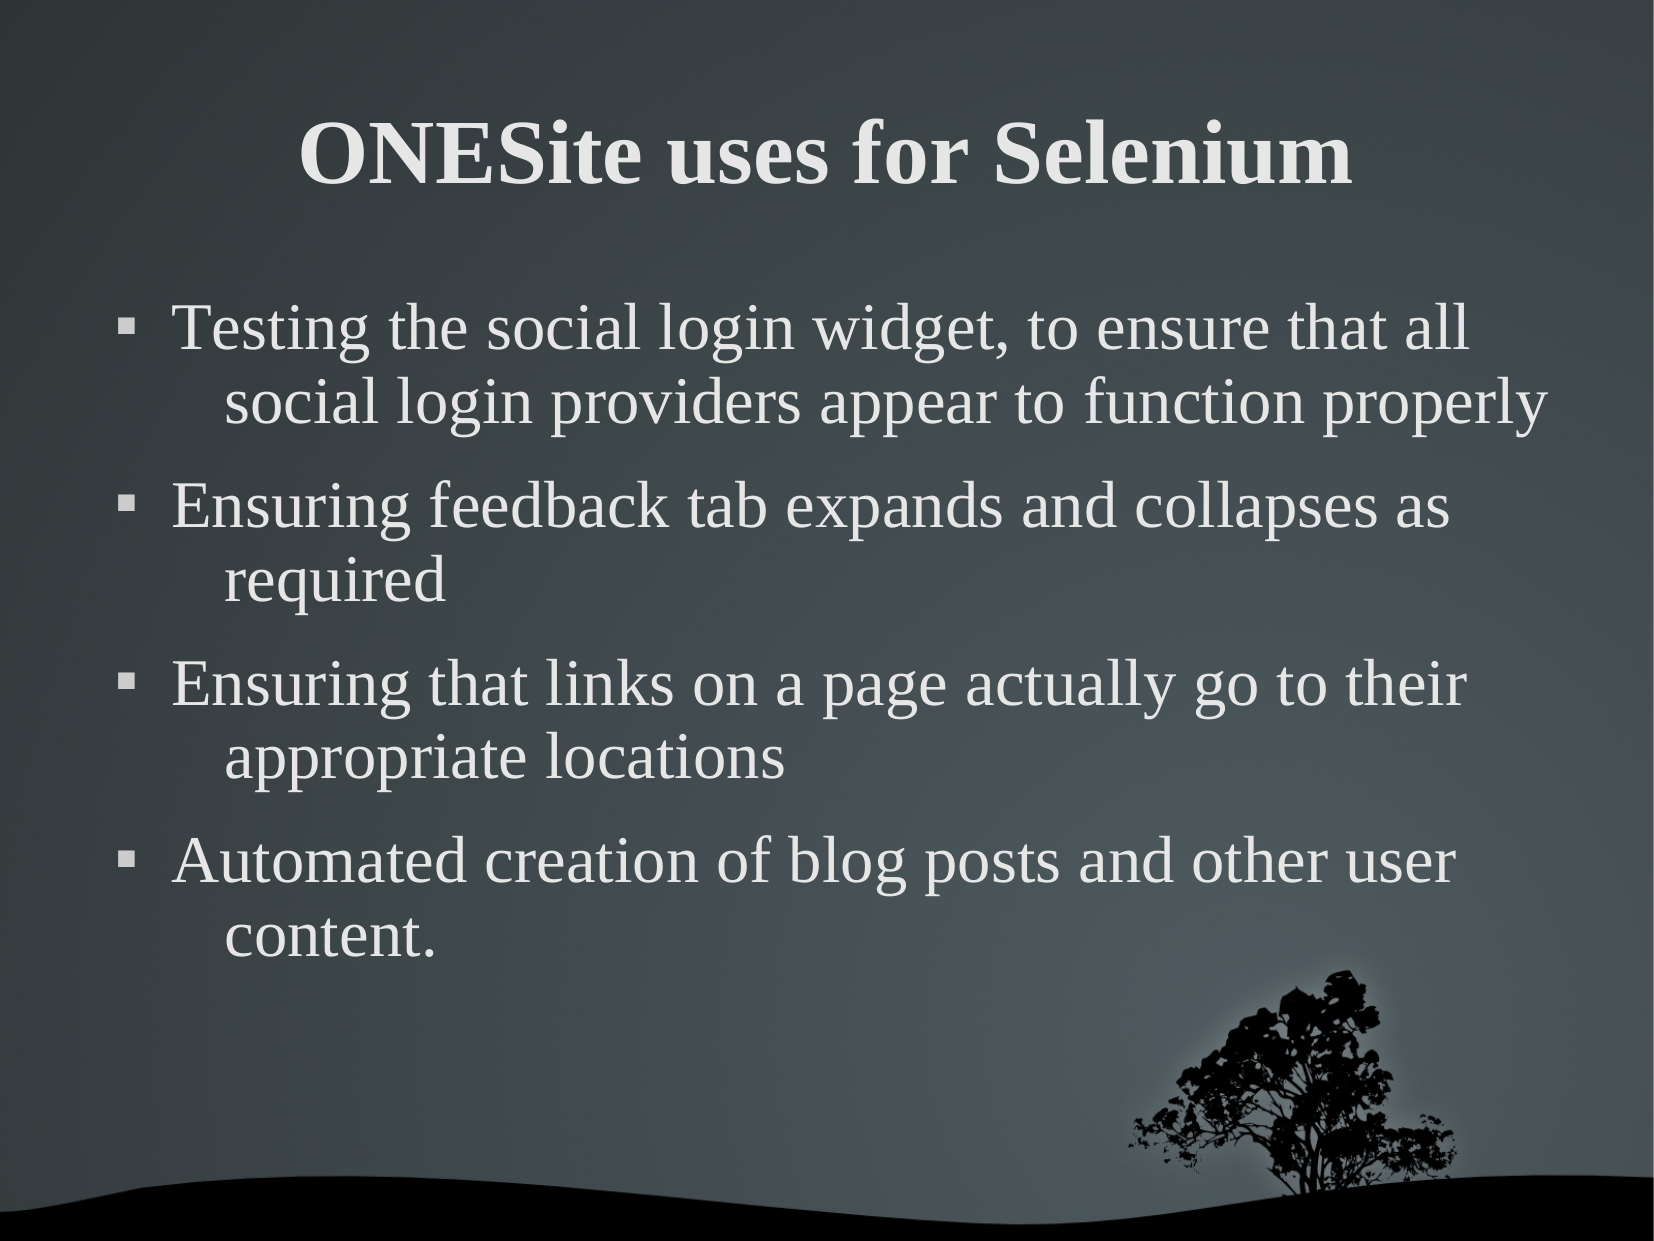

# ONESite uses for Selenium
Testing the social login widget, to ensure that all social login providers appear to function properly
Ensuring feedback tab expands and collapses as required
Ensuring that links on a page actually go to their appropriate locations
Automated creation of blog posts and other user content.